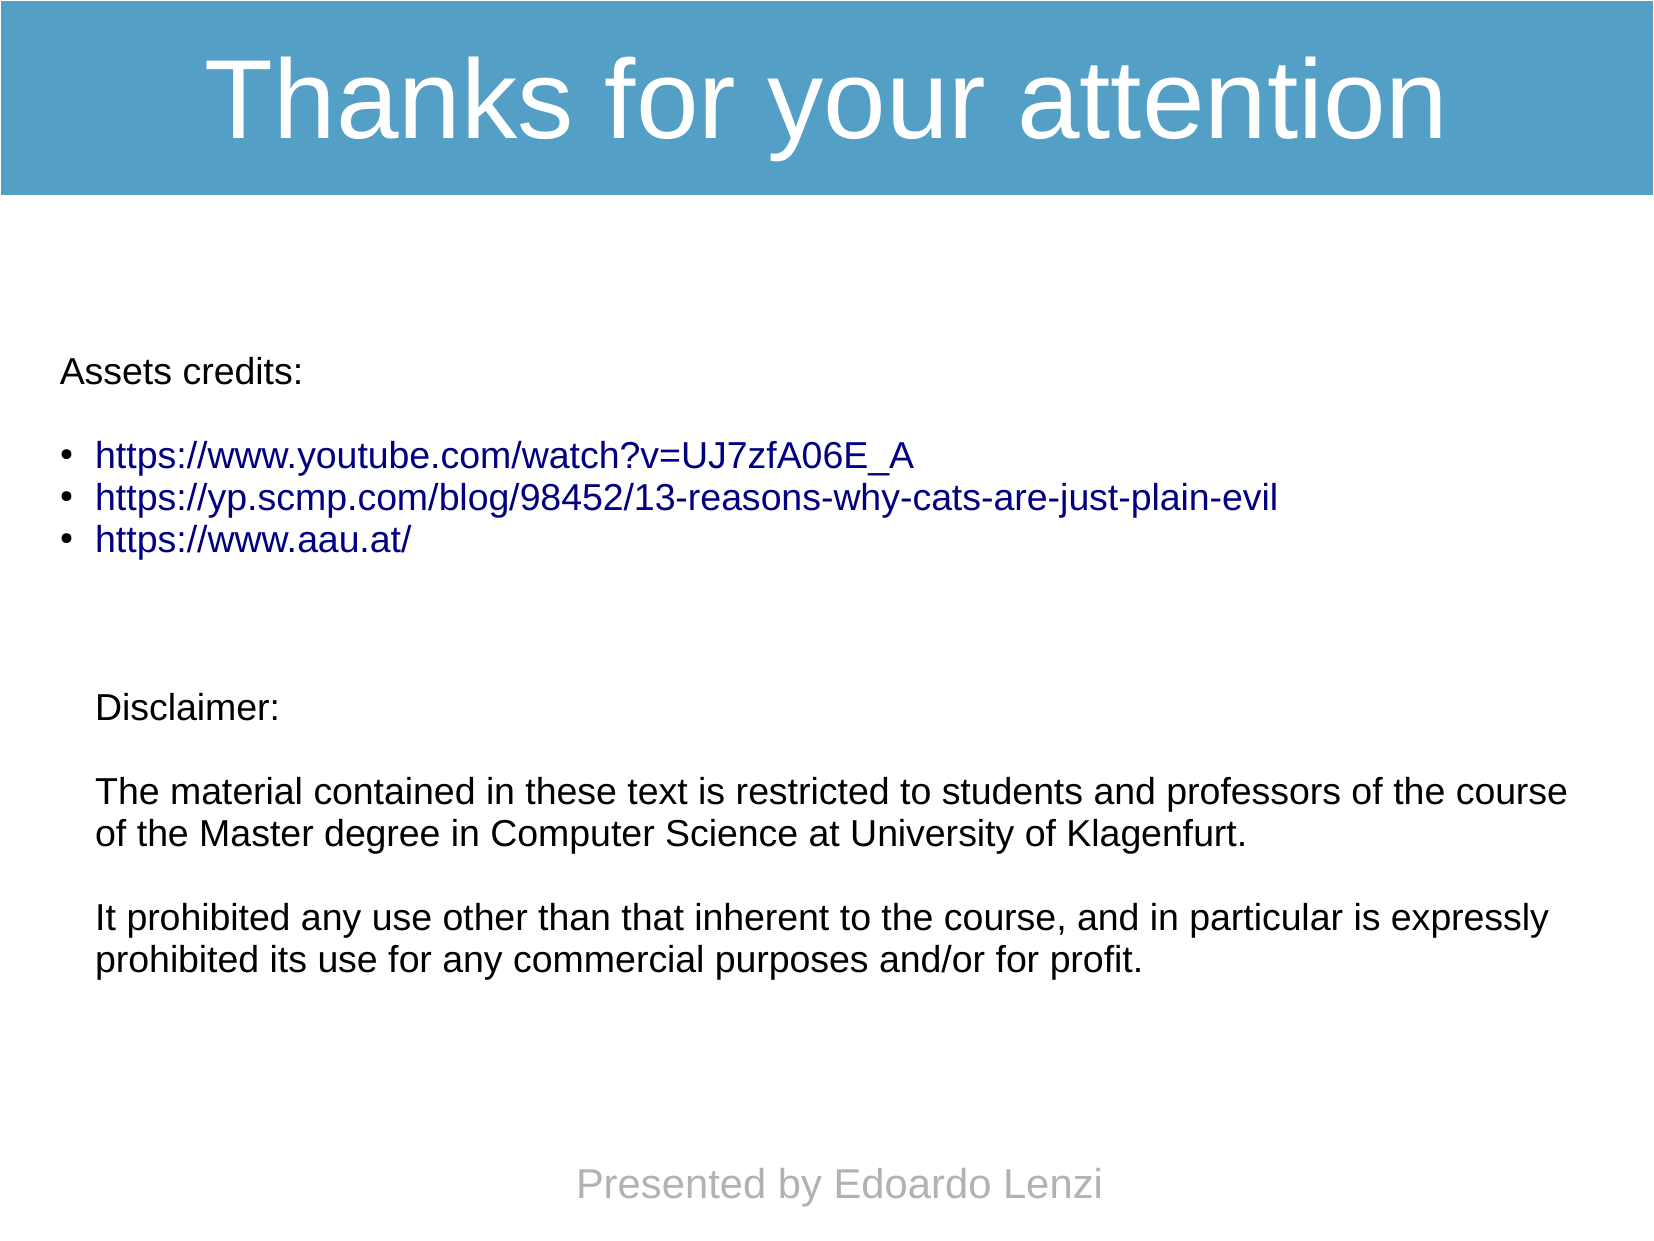

Thanks for your attention
Assets credits:
https://www.youtube.com/watch?v=UJ7zfA06E_A
https://yp.scmp.com/blog/98452/13-reasons-why-cats-are-just-plain-evil
https://www.aau.at/
Disclaimer:
The material contained in these text is restricted to students and professors of the course of the Master degree in Computer Science at University of Klagenfurt.
It prohibited any use other than that inherent to the course, and in particular is expressly prohibited its use for any commercial purposes and/or for profit.
# Presented by Edoardo Lenzi